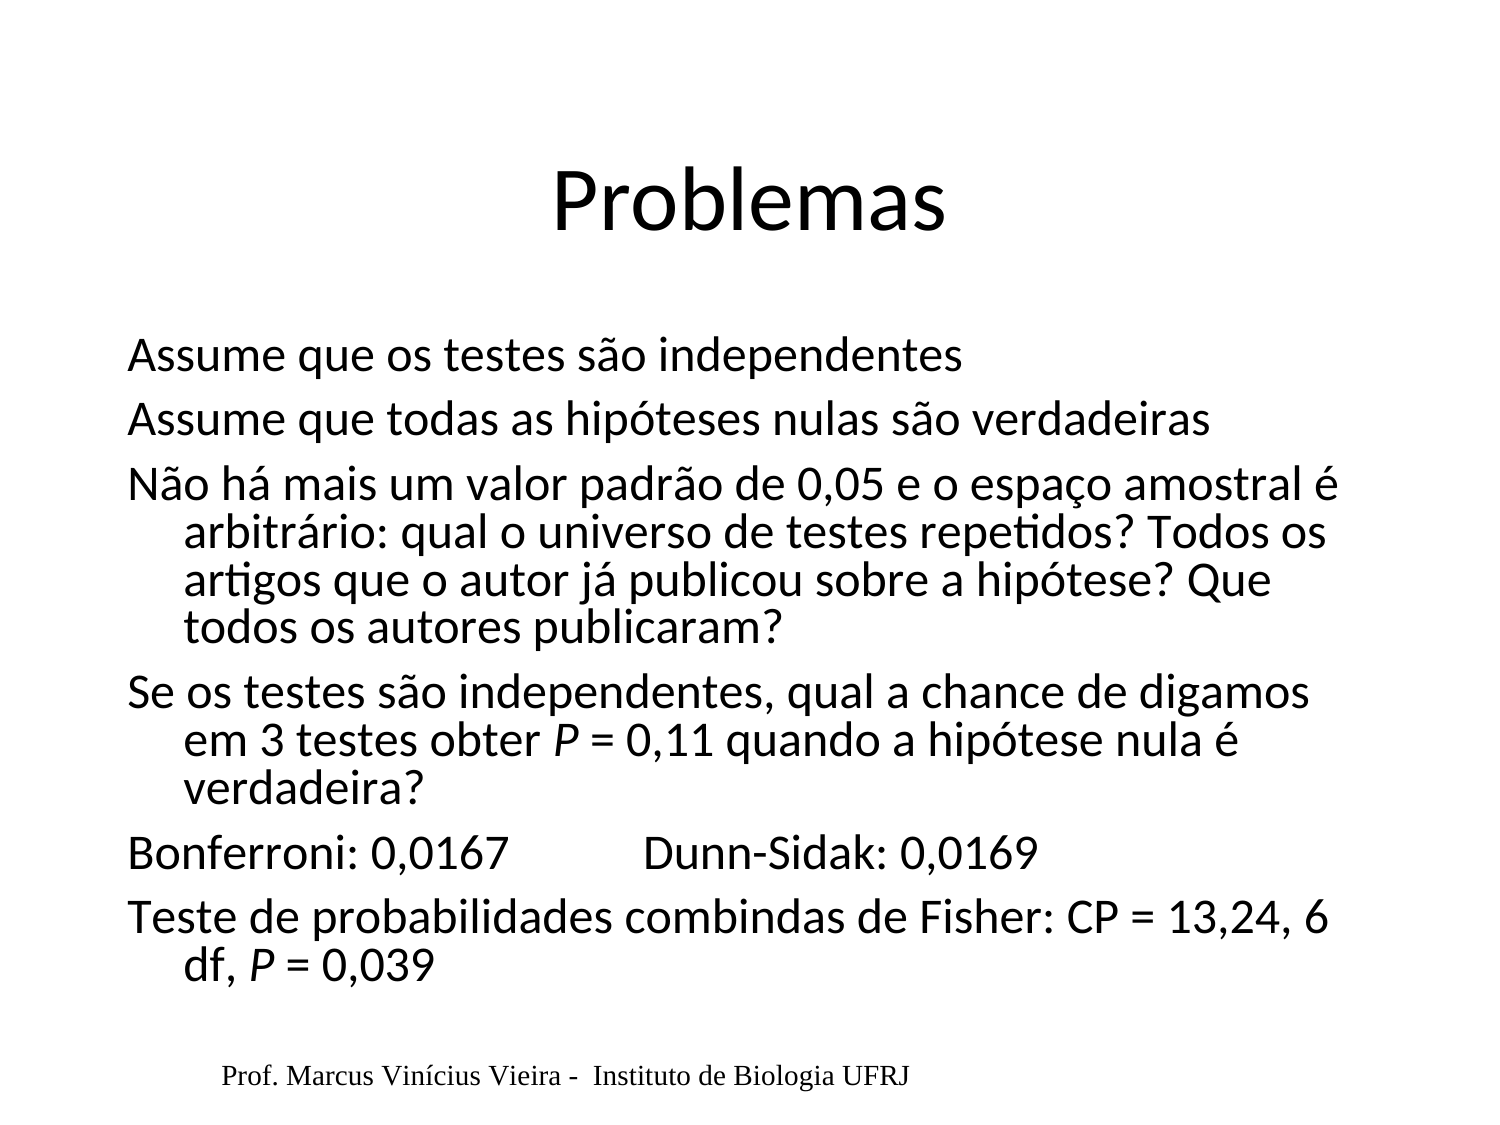

# Problemas
Assume que os testes são independentes
Assume que todas as hipóteses nulas são verdadeiras
Não há mais um valor padrão de 0,05 e o espaço amostral é arbitrário: qual o universo de testes repetidos? Todos os artigos que o autor já publicou sobre a hipótese? Que todos os autores publicaram?
Se os testes são independentes, qual a chance de digamos em 3 testes obter P = 0,11 quando a hipótese nula é verdadeira?
Bonferroni: 0,0167		Dunn-Sidak: 0,0169
Teste de probabilidades combindas de Fisher: CP = 13,24, 6 df, P = 0,039
Prof. Marcus Vinícius Vieira - Instituto de Biologia UFRJ